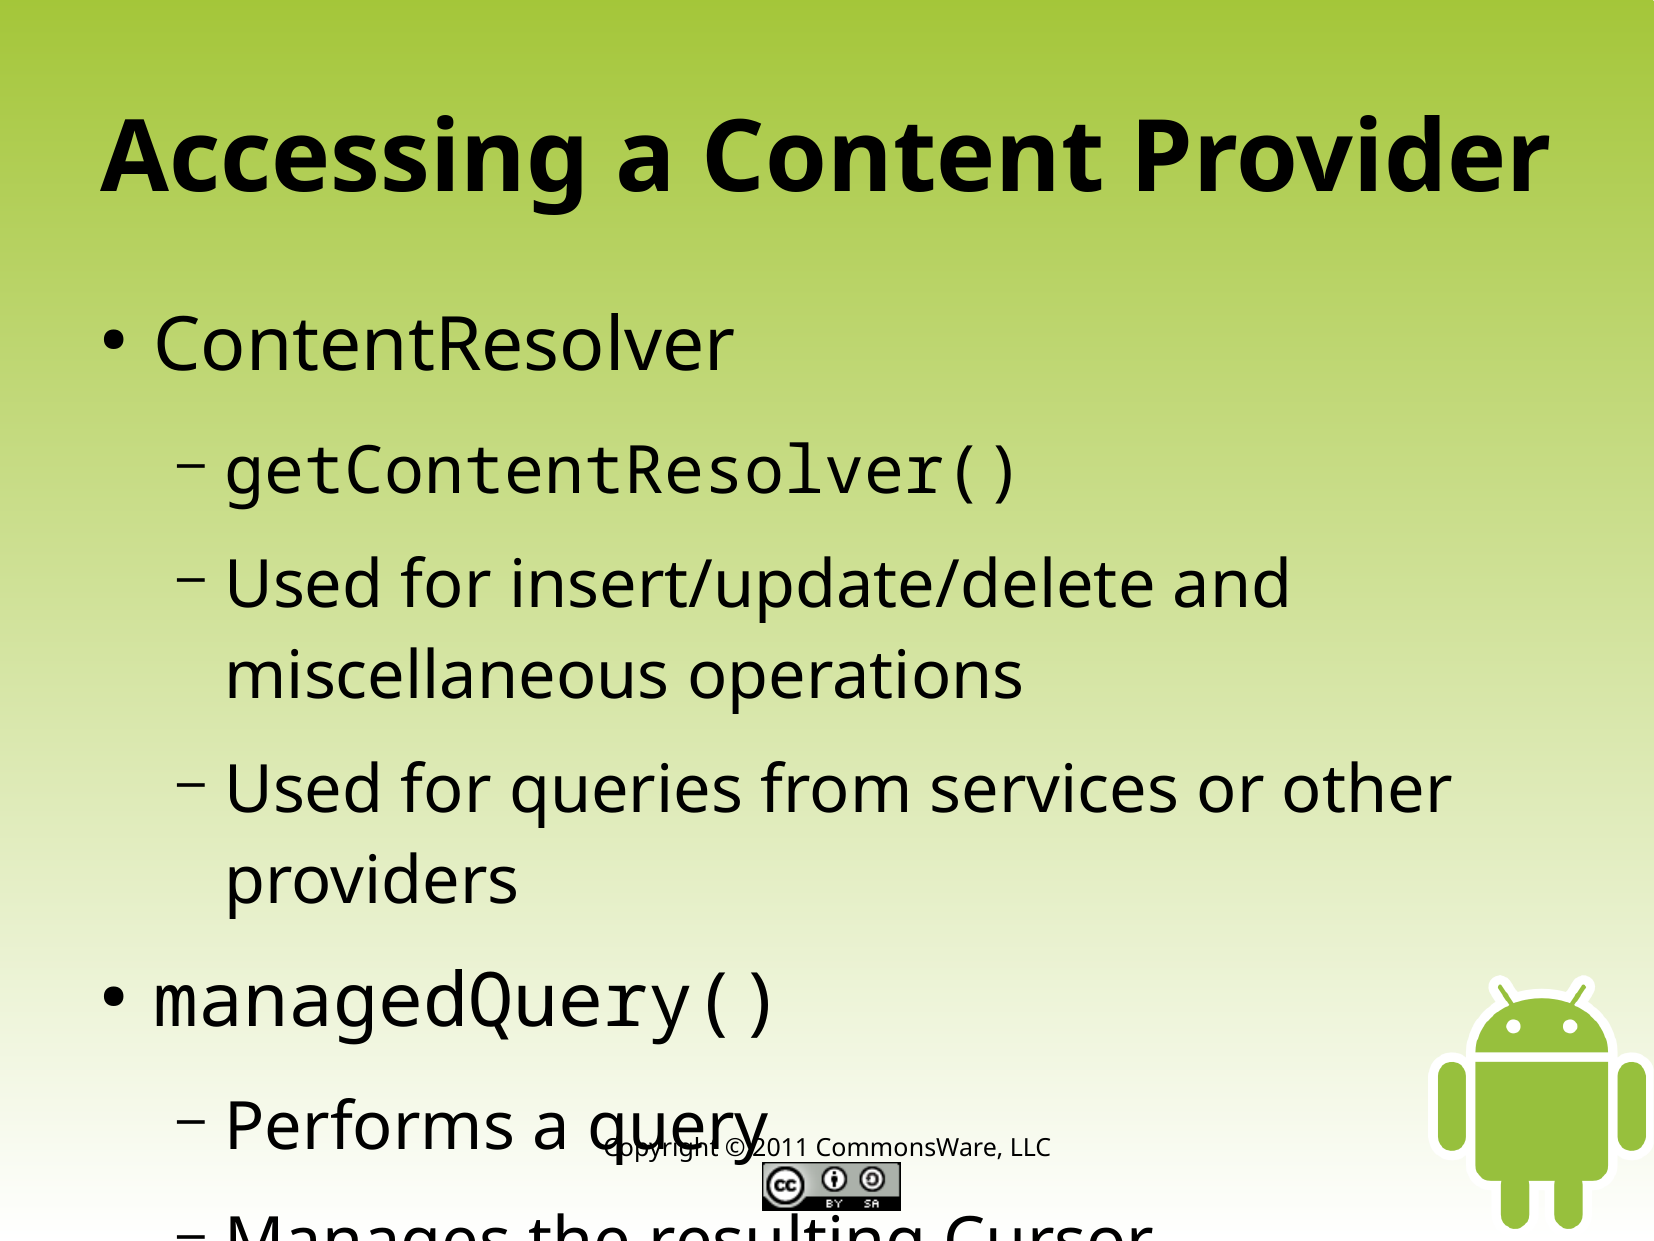

# Accessing a Content Provider
ContentResolver
getContentResolver()
Used for insert/update/delete and miscellaneous operations
Used for queries from services or other providers
managedQuery()
Performs a query
Manages the resulting Cursor